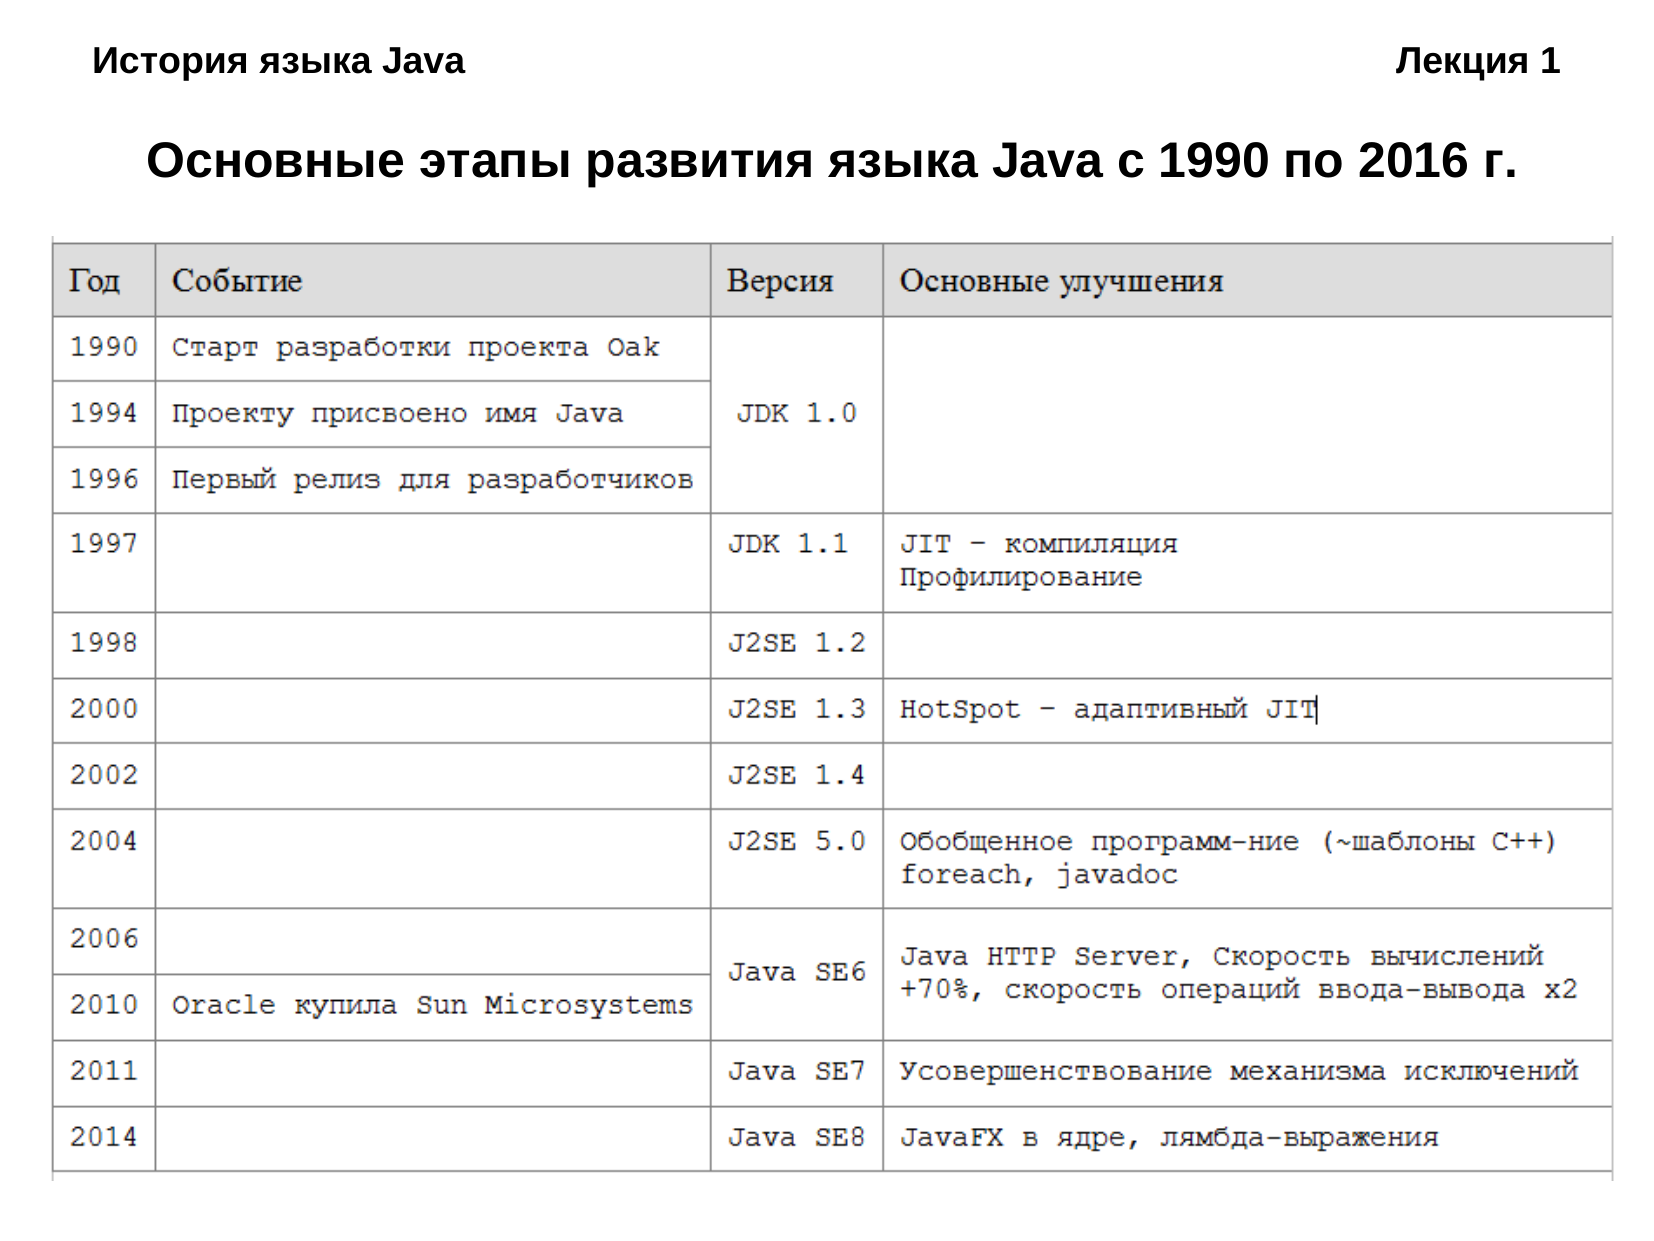

# История языка Java								Лекция 1
Основные этапы развития языка Java c 1990 по 2016 г.